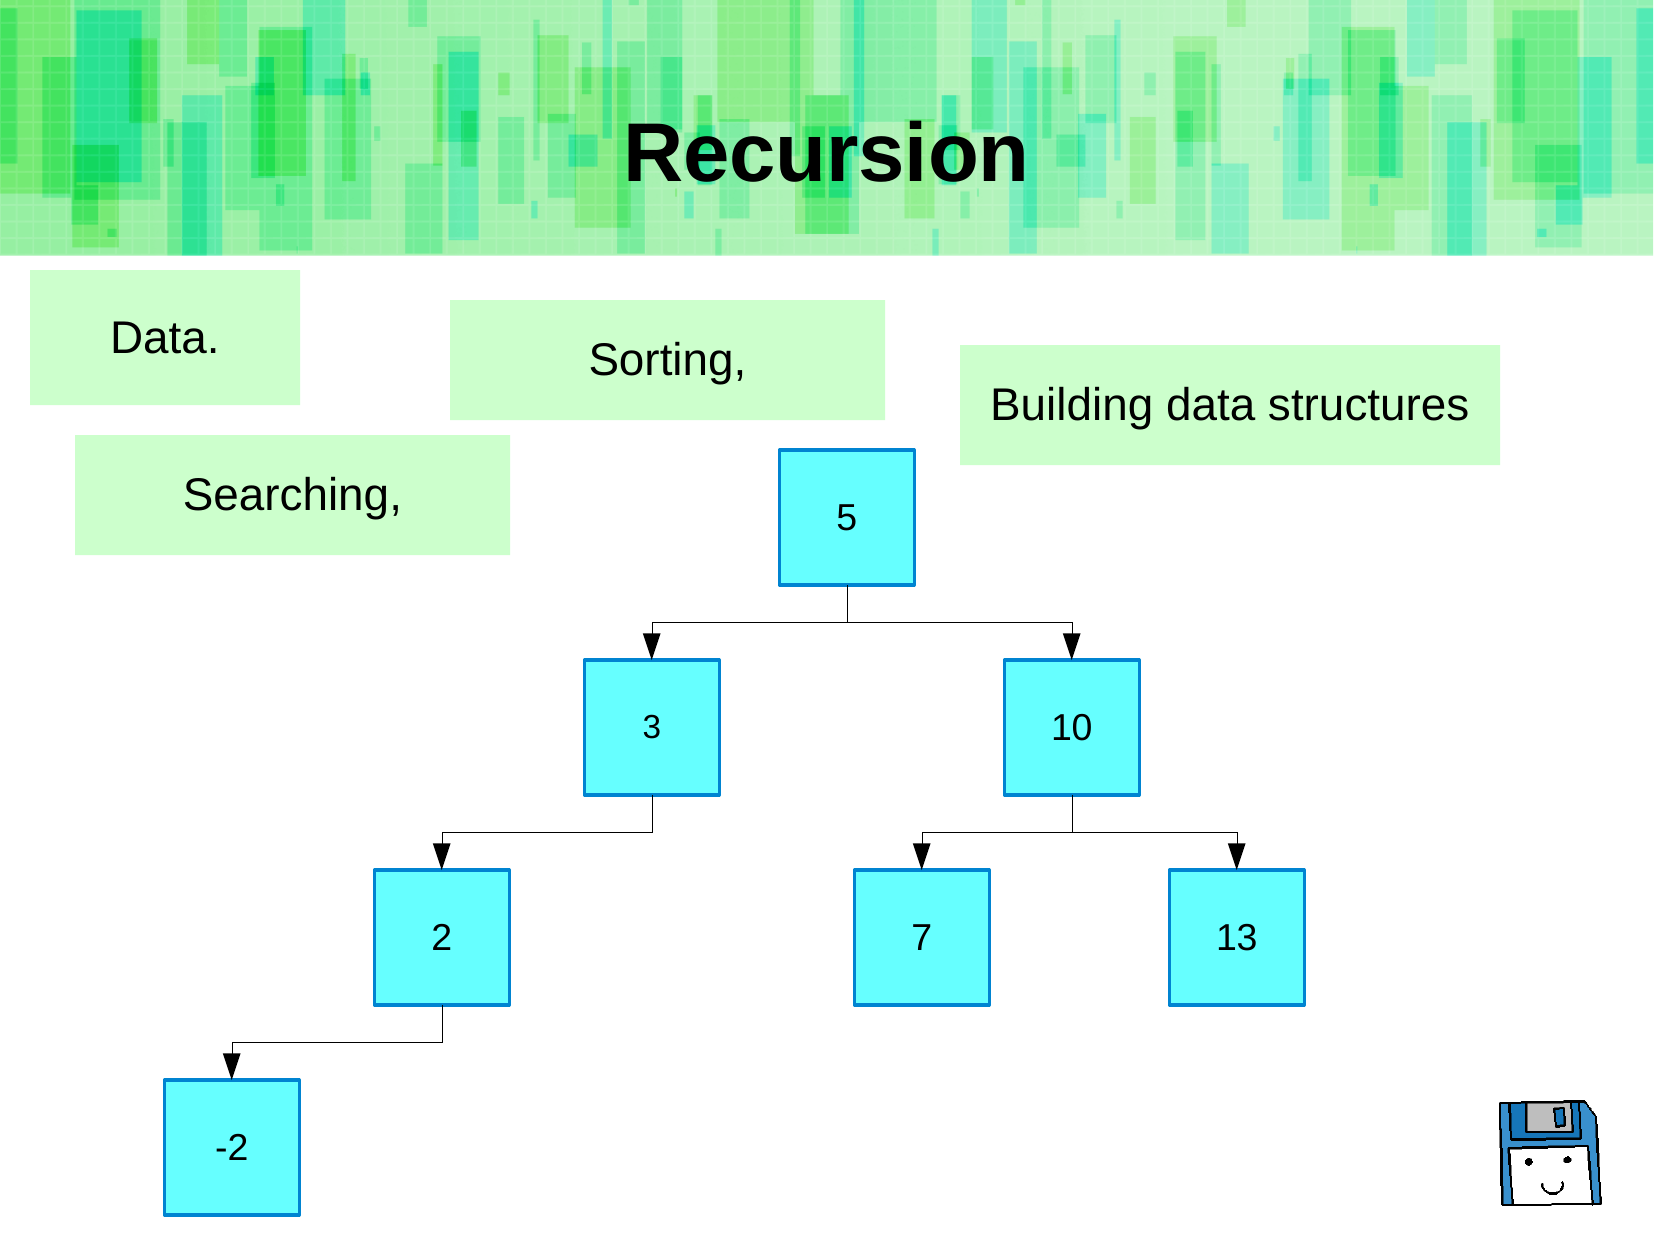

# Recursion
Data.
Sorting,
Building data structures
Searching,
5
3
10
2
7
13
-2